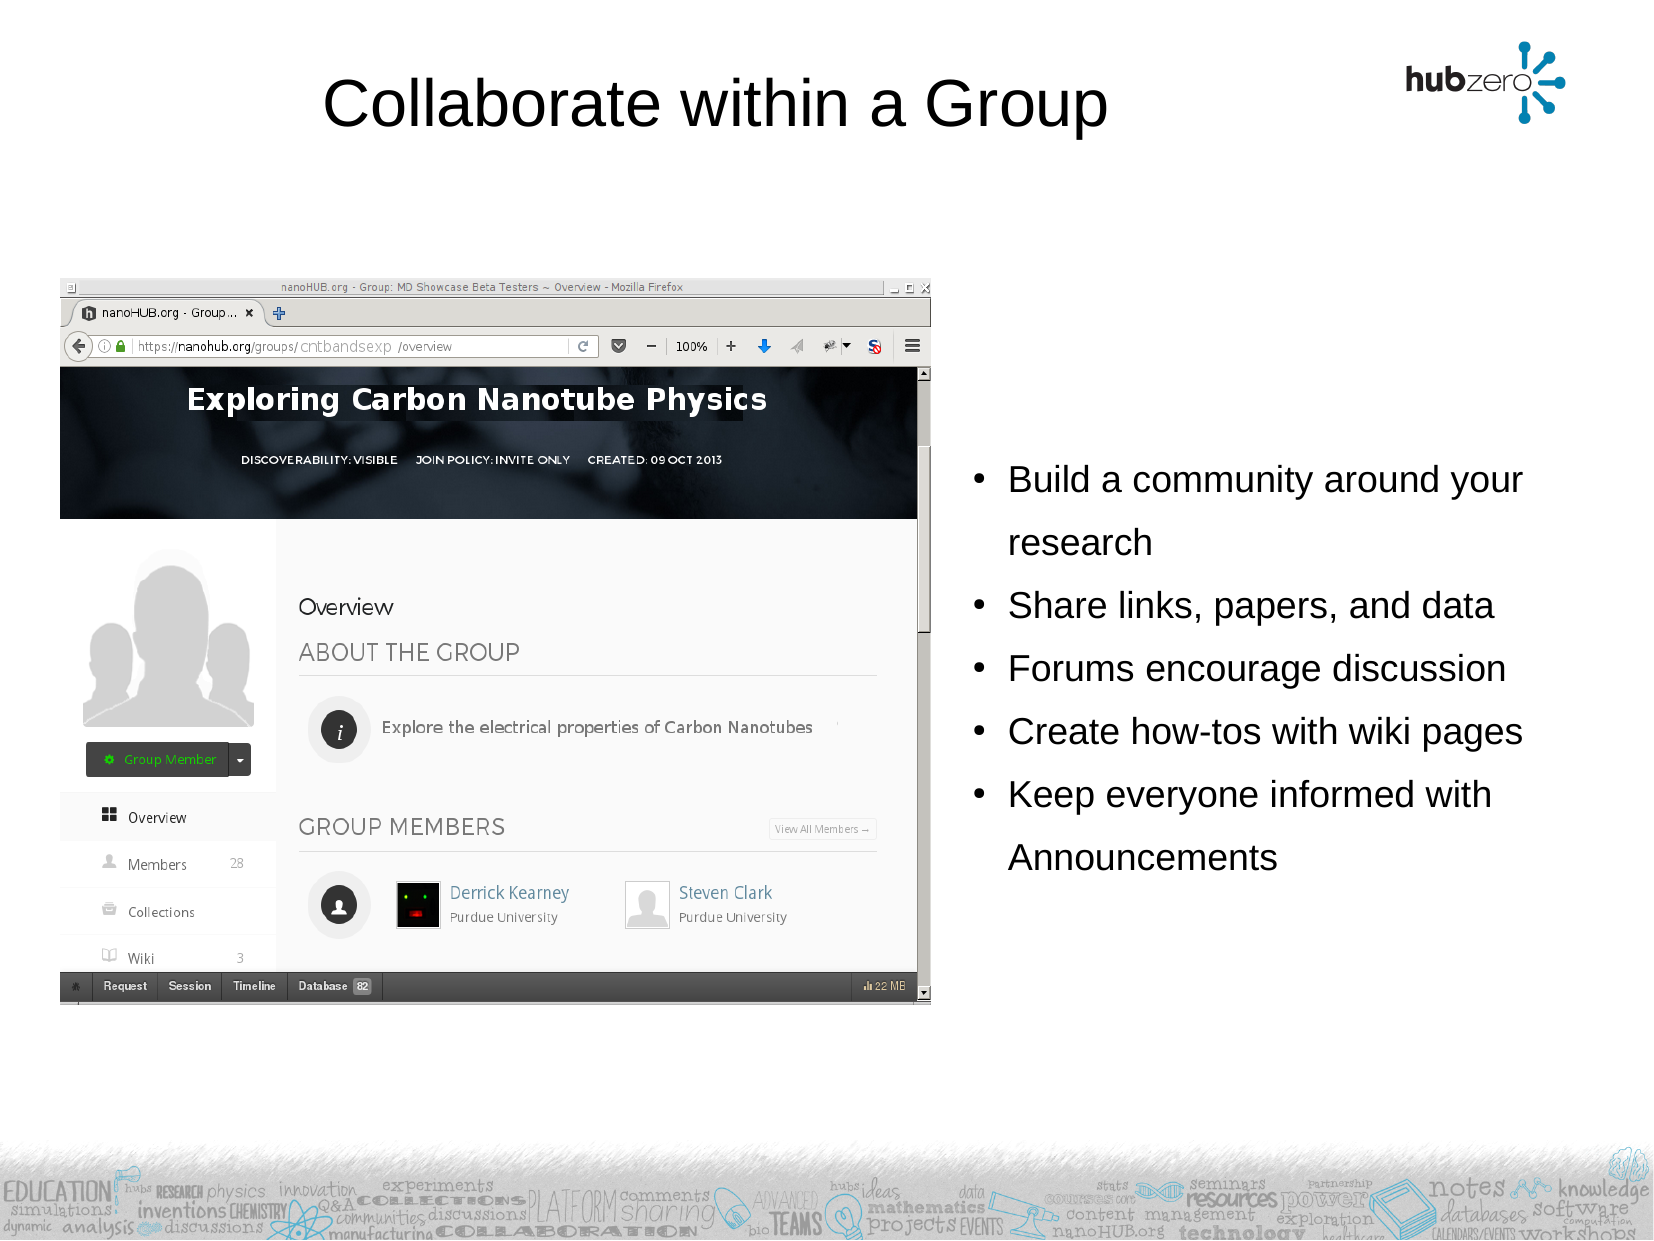

# Collaborate within a Group
Build a community around your
research
Share links, papers, and data
Forums encourage discussion
Create how-tos with wiki pages
Keep everyone informed with
Announcements